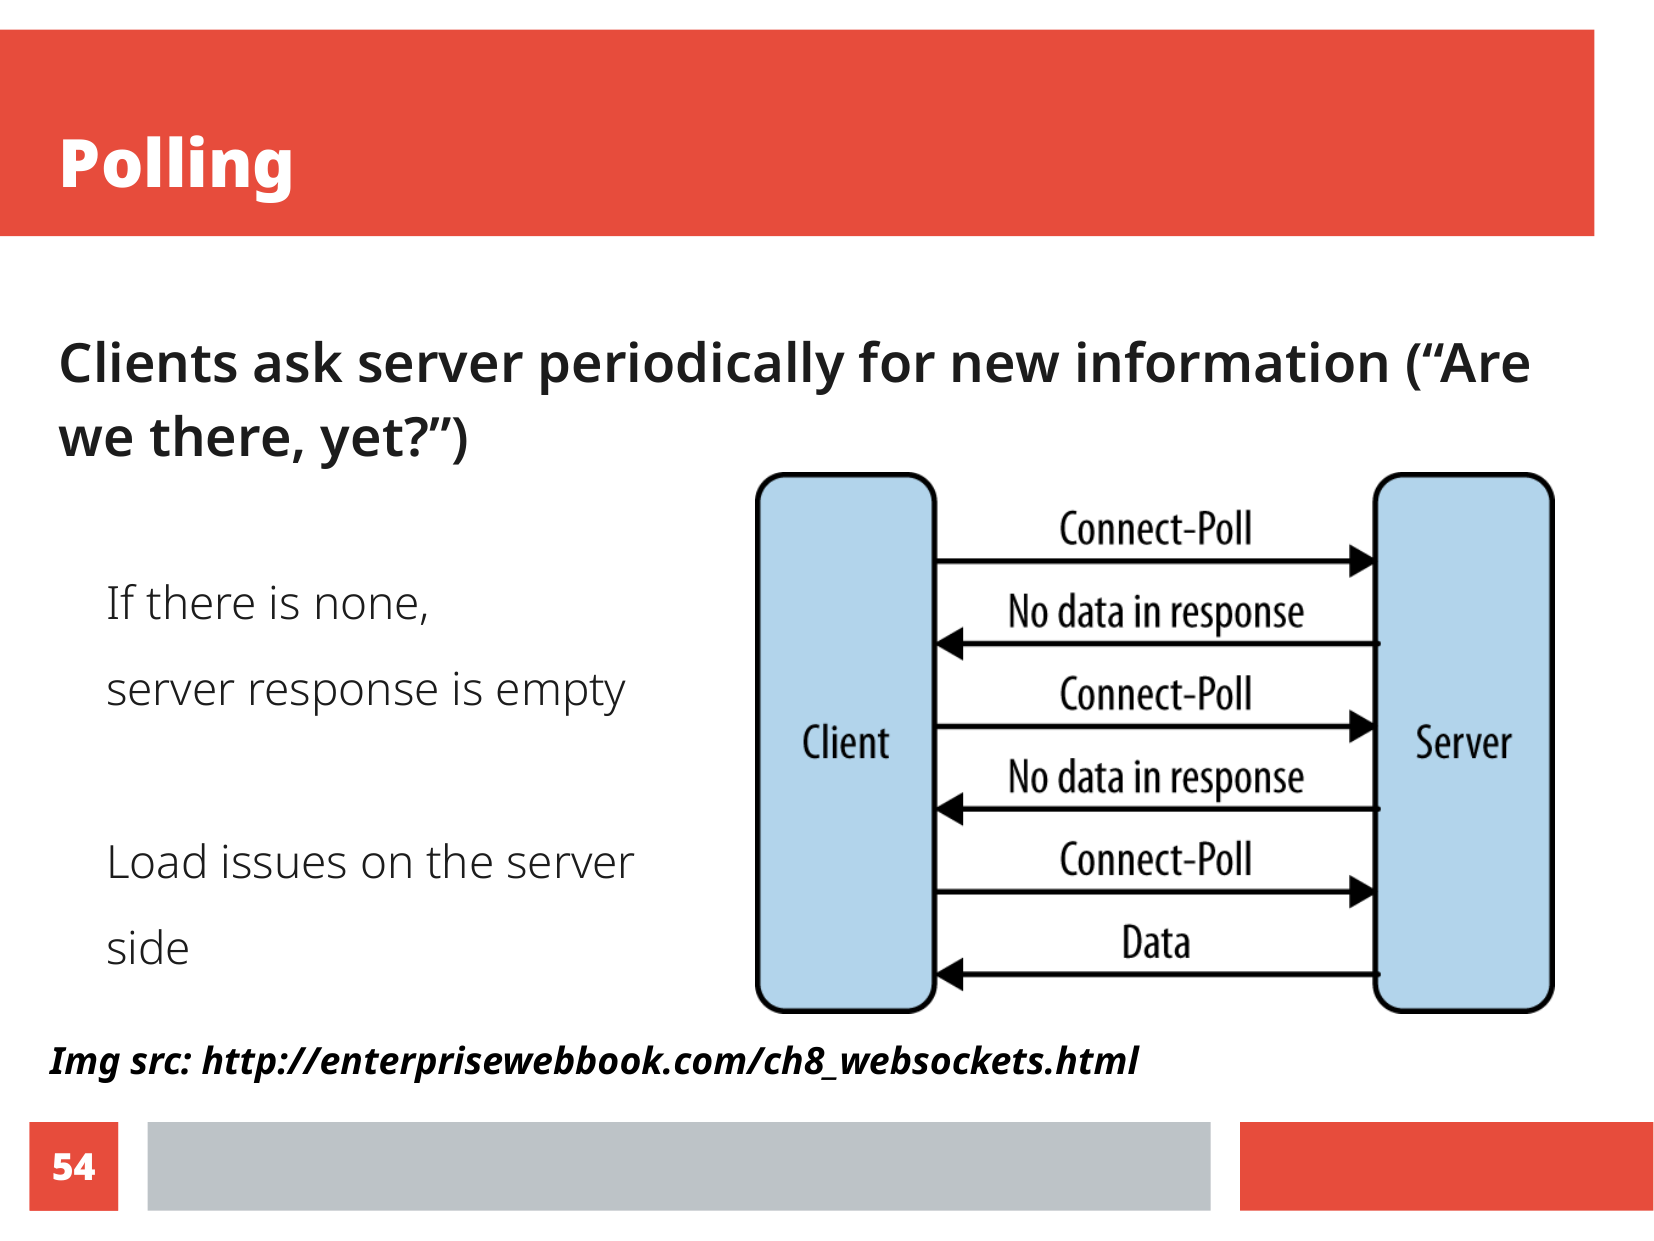

# Polling
Clients ask server periodically for new information (“Are we there, yet?”)
If there is none,
server response is empty
Load issues on the server
side
Img src: http://enterprisewebbook.com/ch8_websockets.html
54